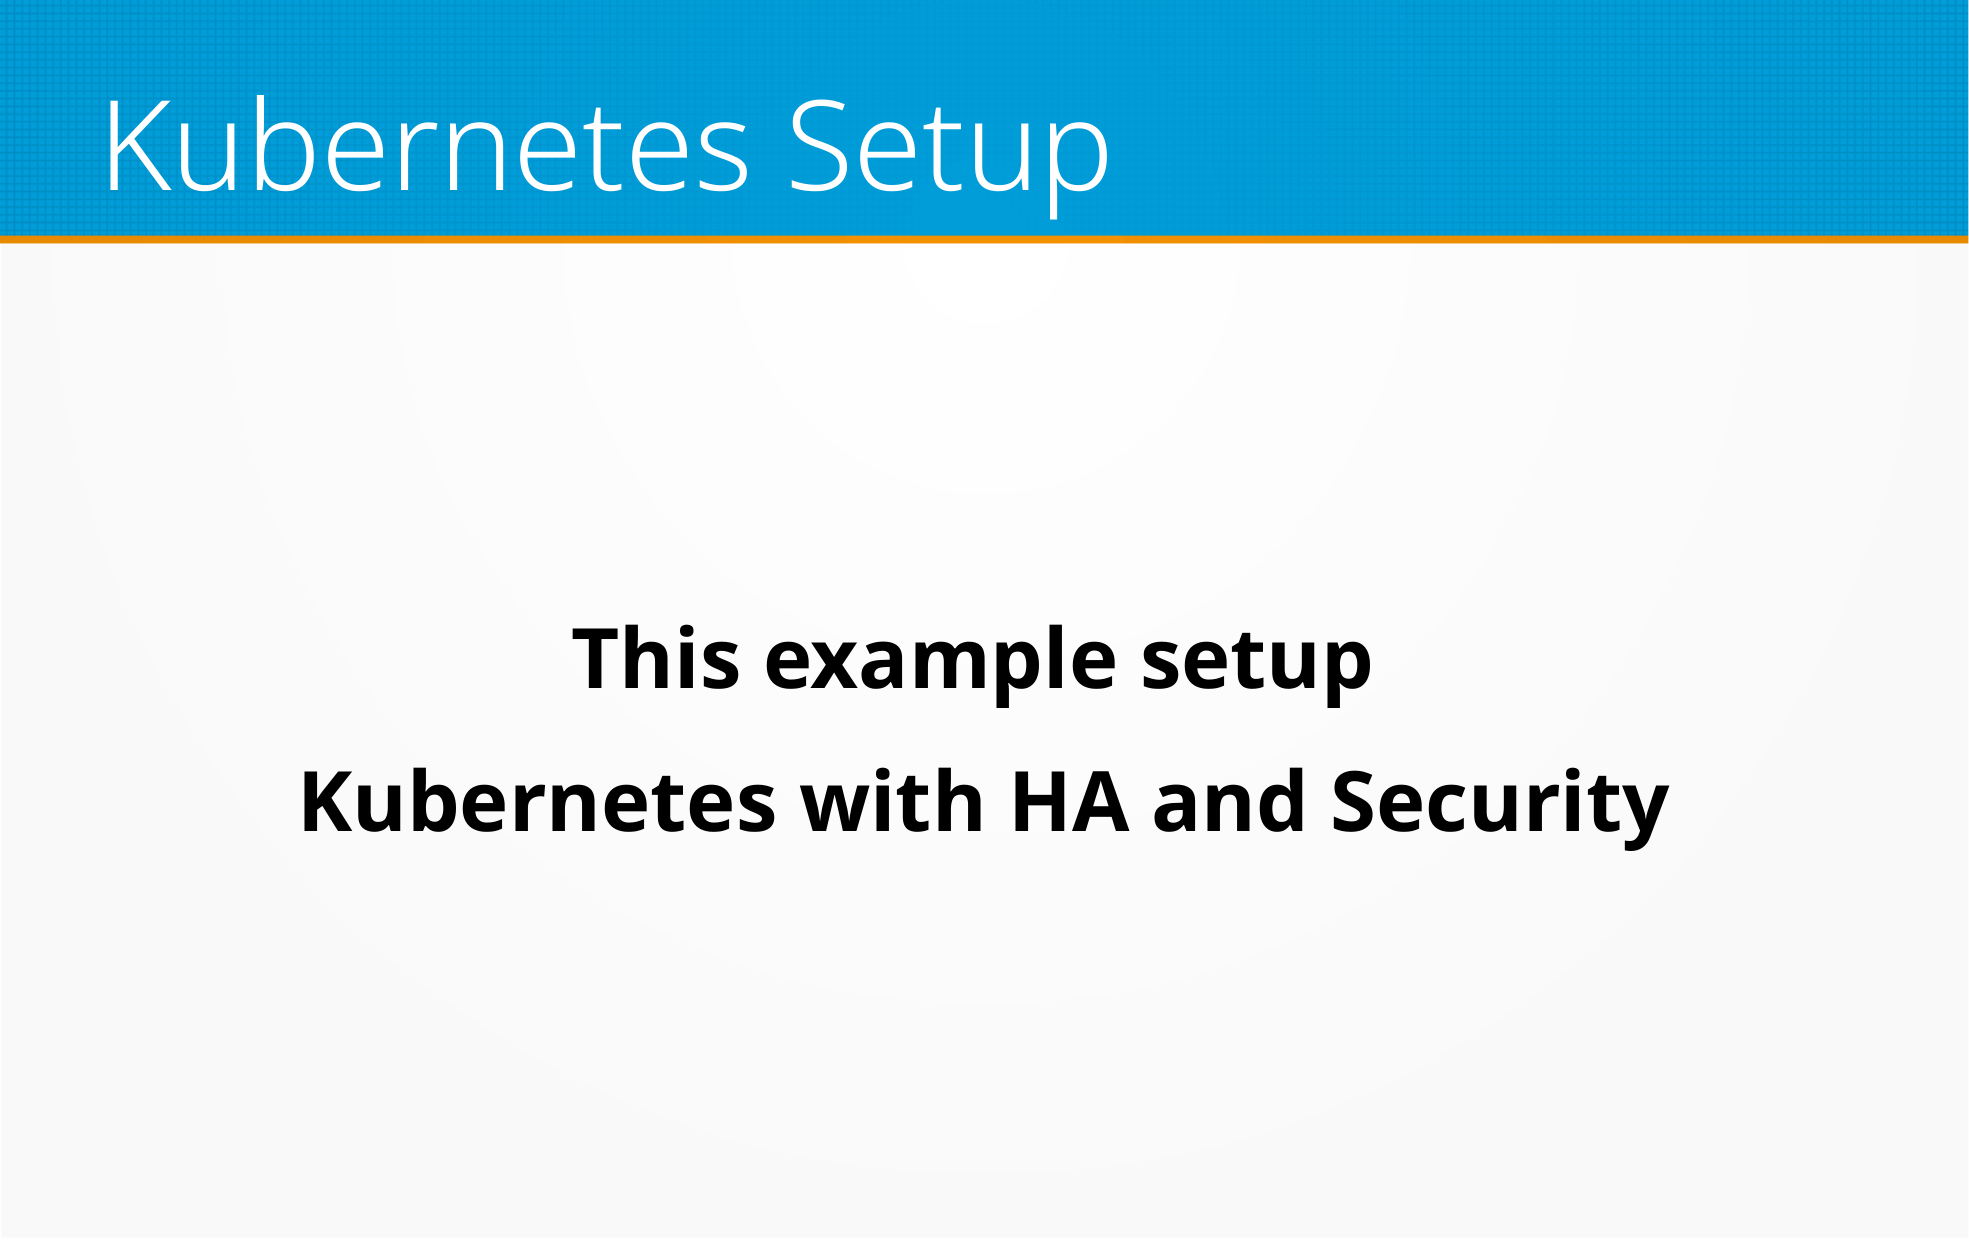

# Kubernetes Setup
This example setup
Kubernetes with HA and Security